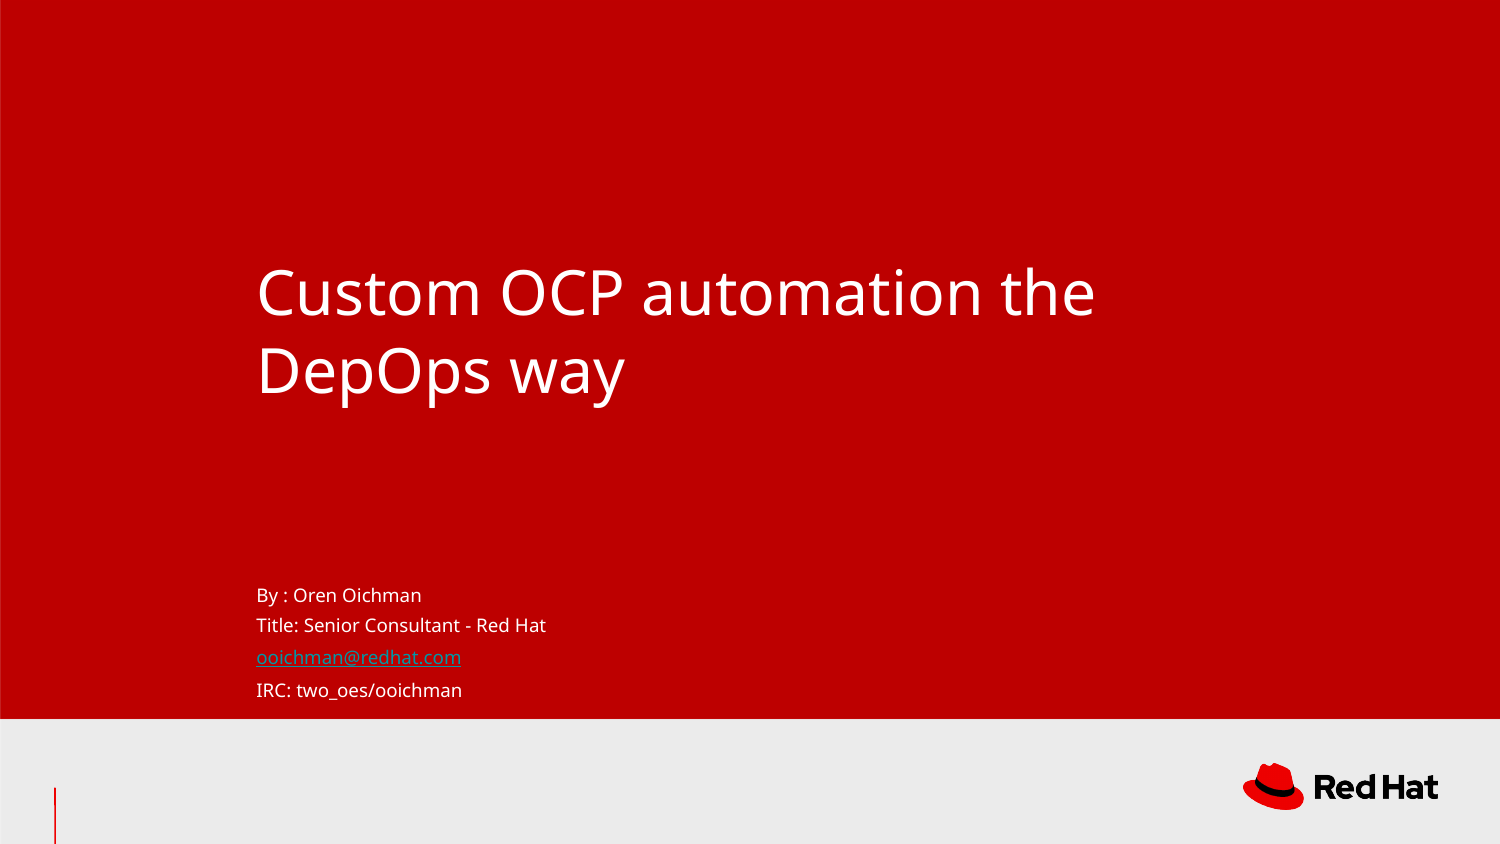

# Custom OCP automation the DepOps way
By : Oren Oichman
Title: Senior Consultant - Red Hat
ooichman@redhat.com
IRC: two_oes/ooichman